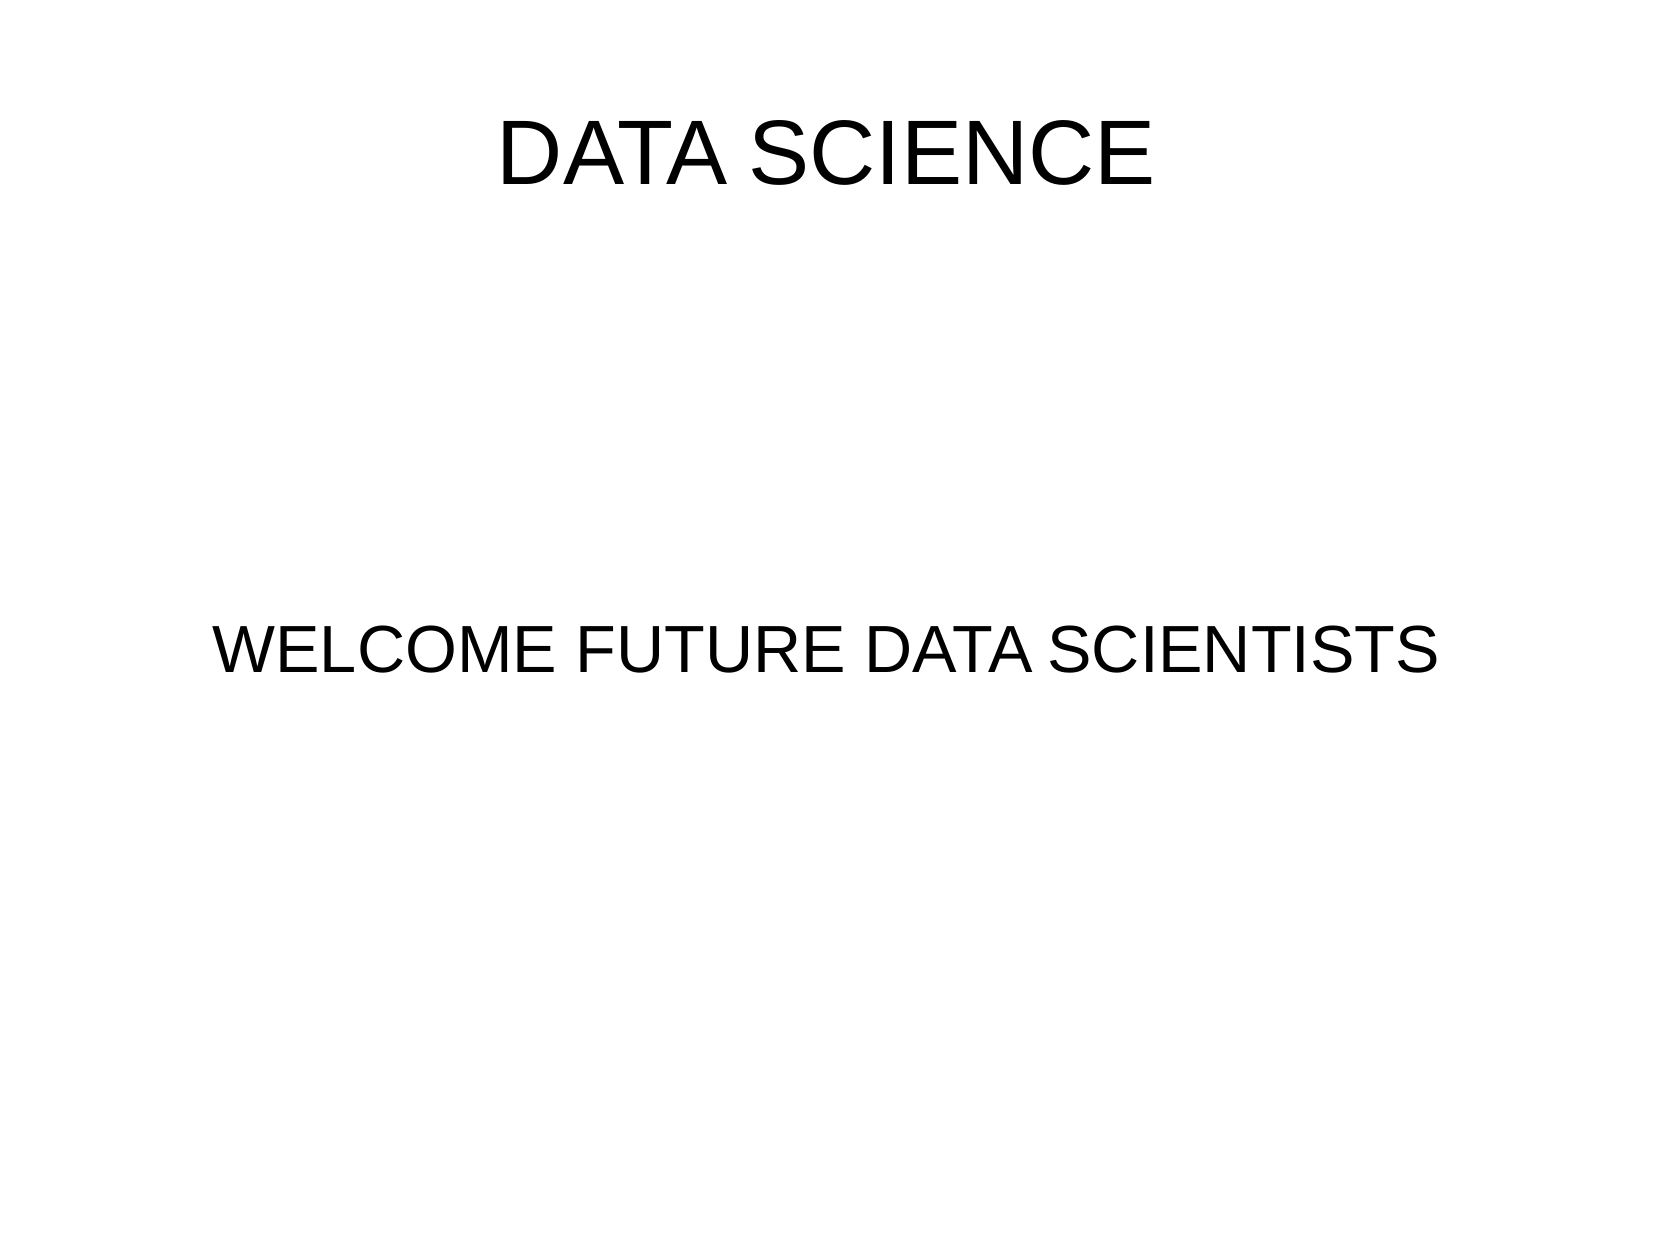

# DATA SCIENCE
WELCOME FUTURE DATA SCIENTISTS